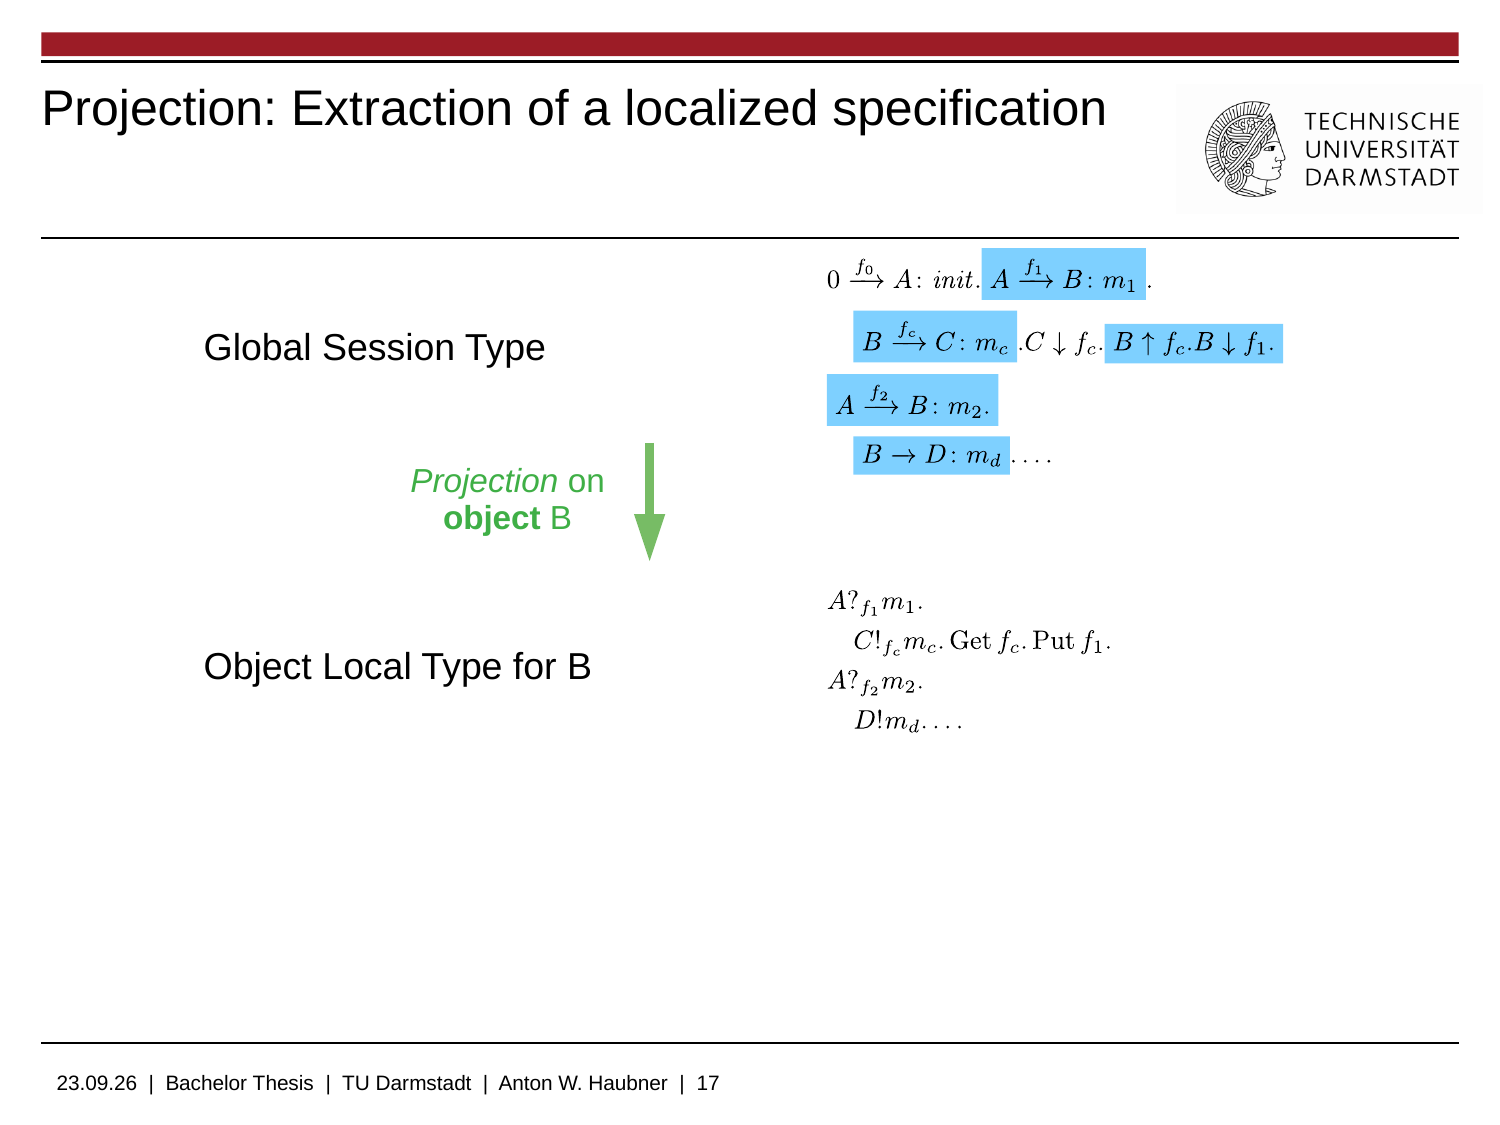

# Projection: Extraction of a localized specification
Global Session Type
Projection on
object B
Object Local Type for B